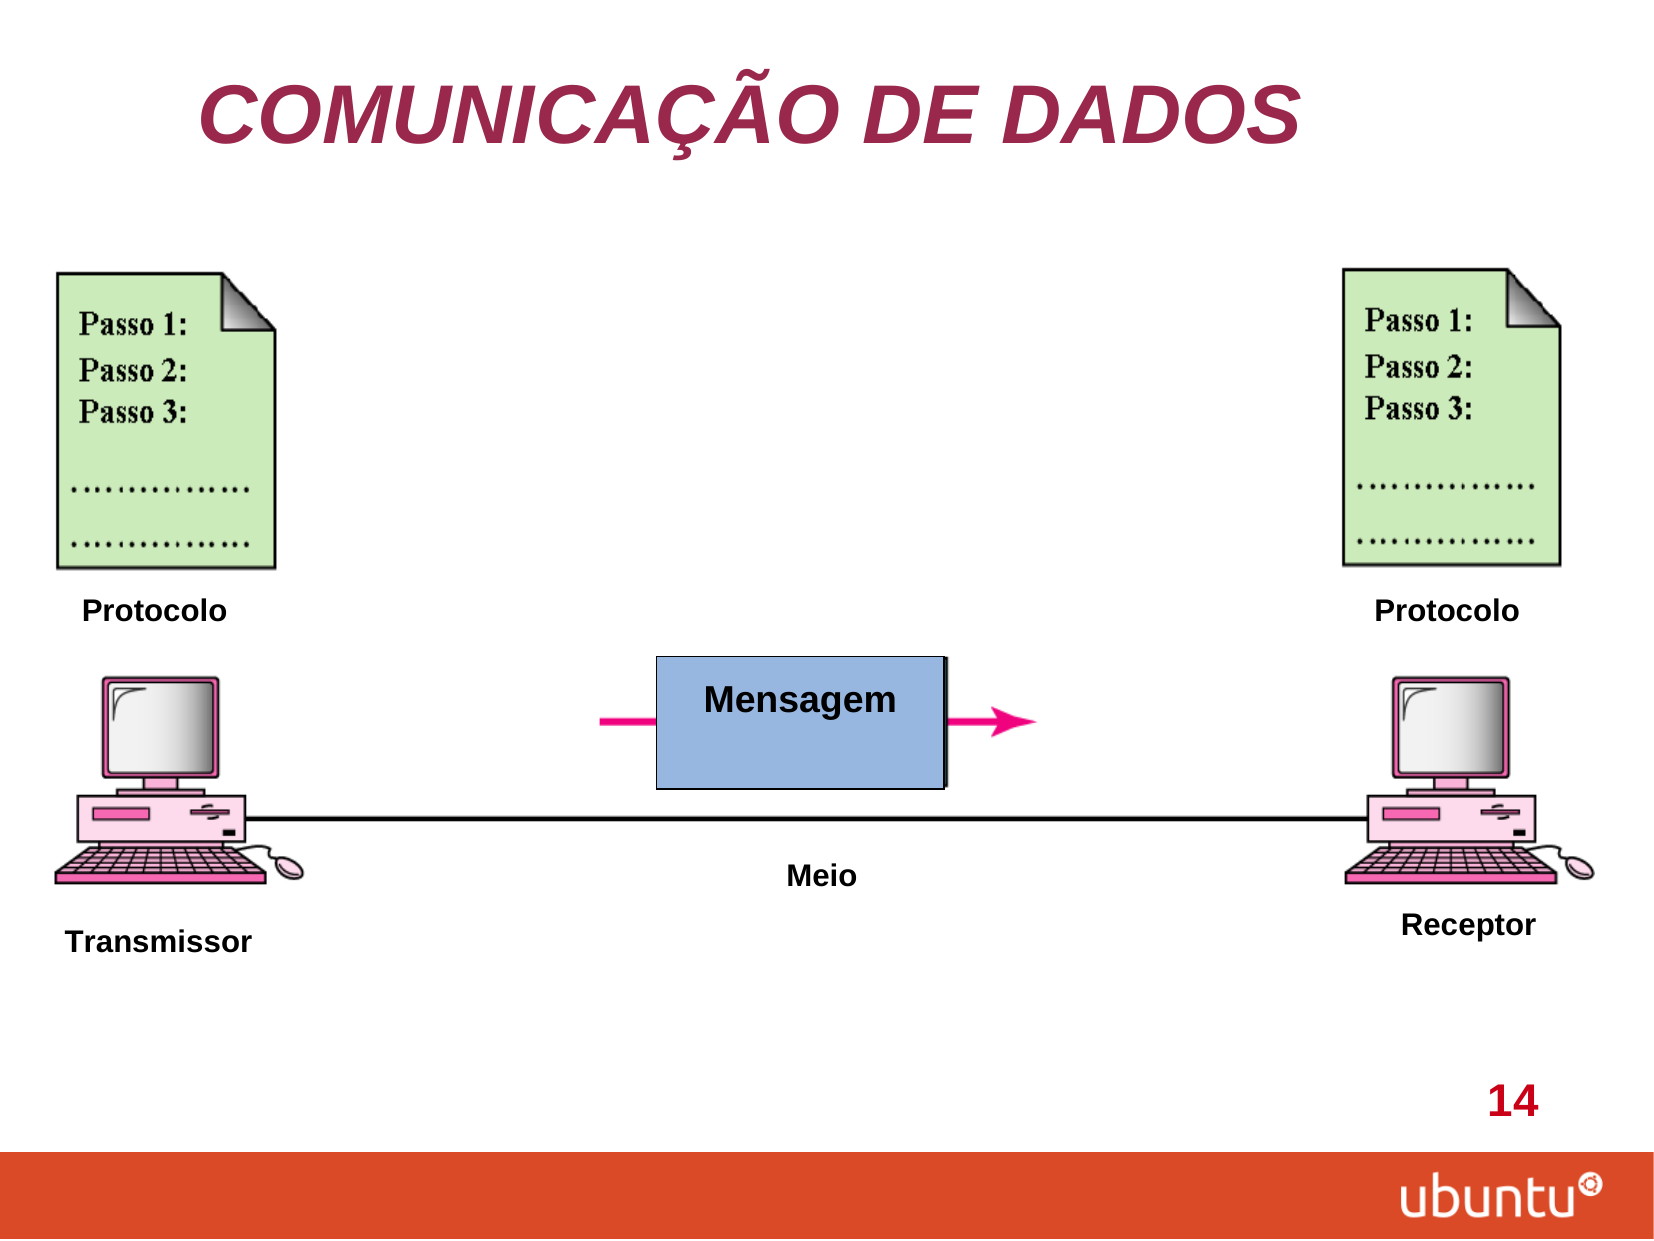

# COMUNICAÇÃO DE DADOS
Protocolo
Protocolo
Mensagem
Meio
Receptor
Transmissor